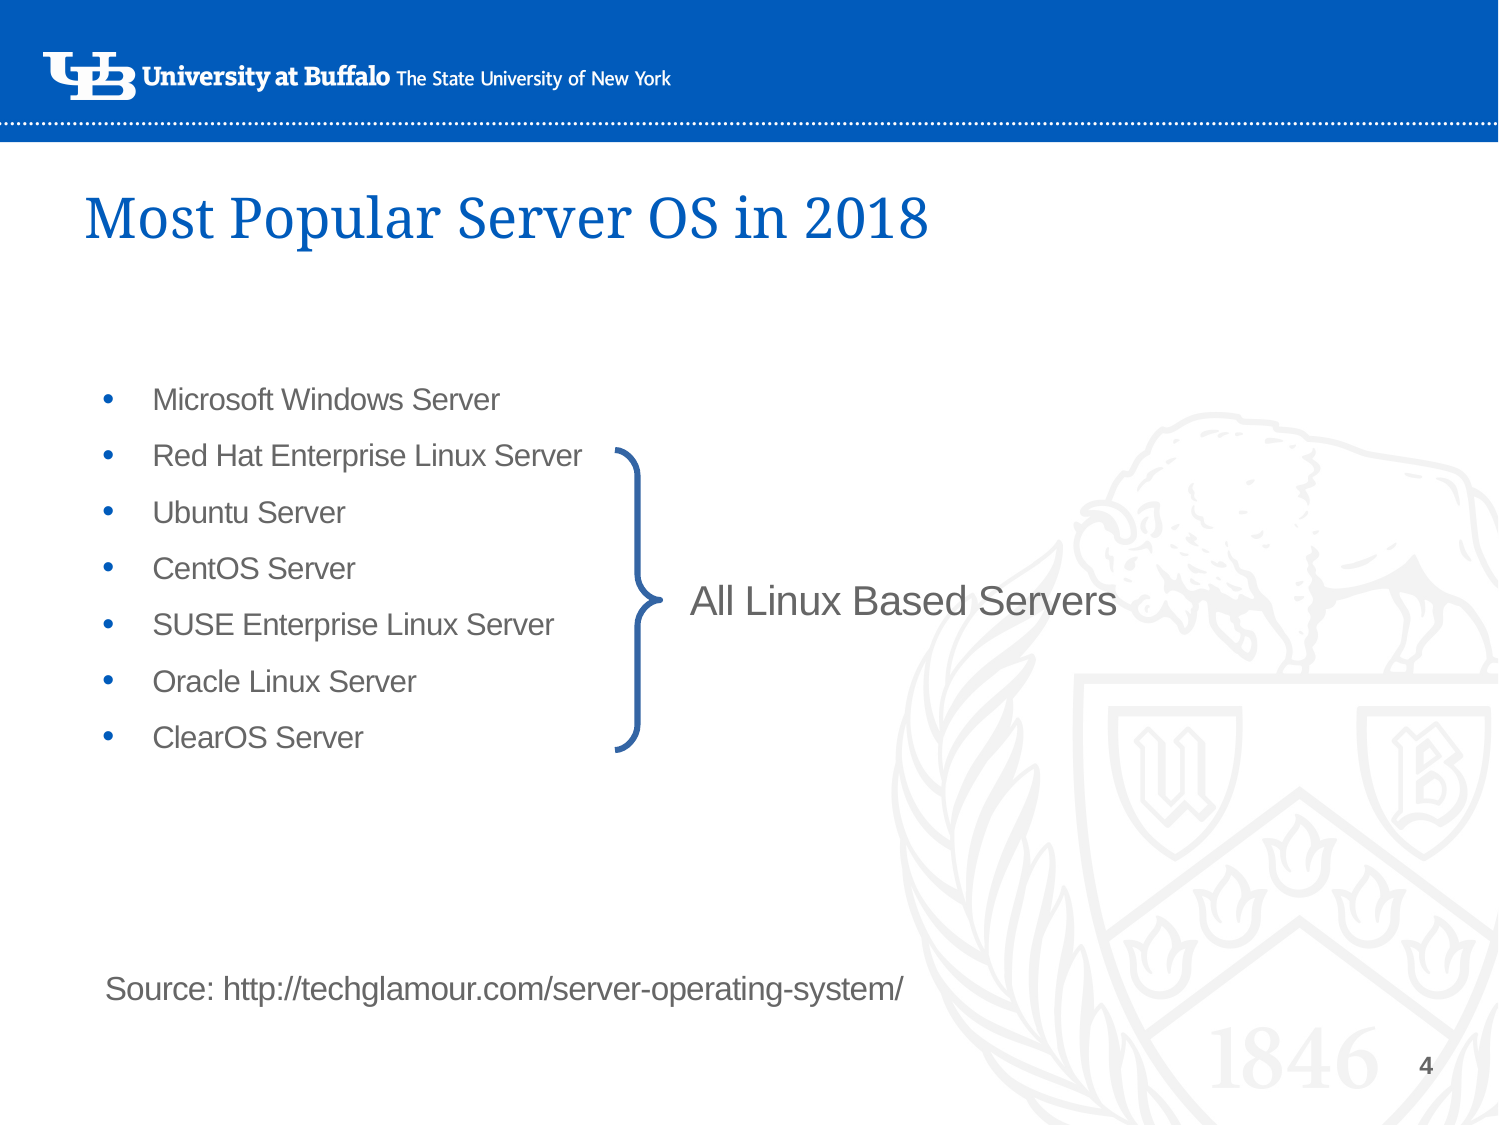

# Most Popular Server OS in 2018
Microsoft Windows Server
Red Hat Enterprise Linux Server
Ubuntu Server
CentOS Server
SUSE Enterprise Linux Server
Oracle Linux Server
ClearOS Server
All Linux Based Servers
Source: http://techglamour.com/server-operating-system/